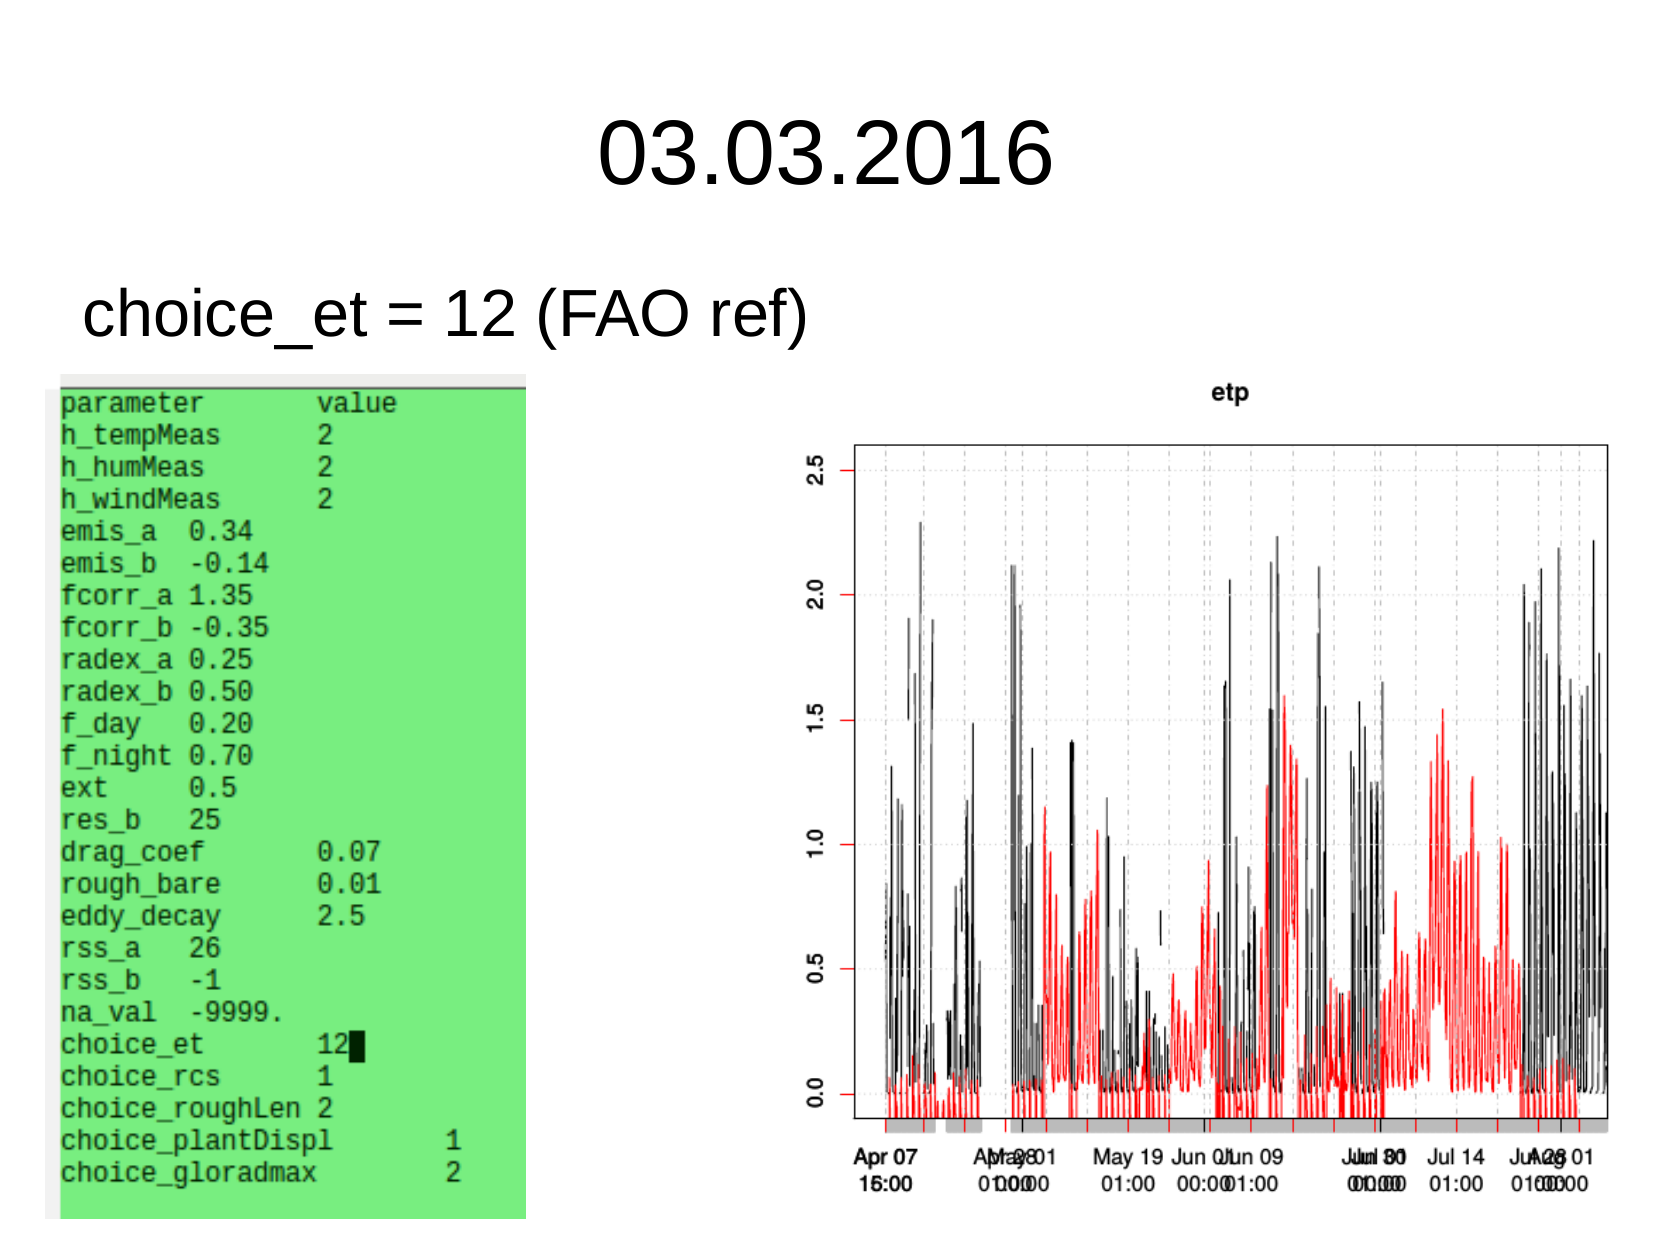

# 03.03.2016
choice_et = 12 (FAO ref)